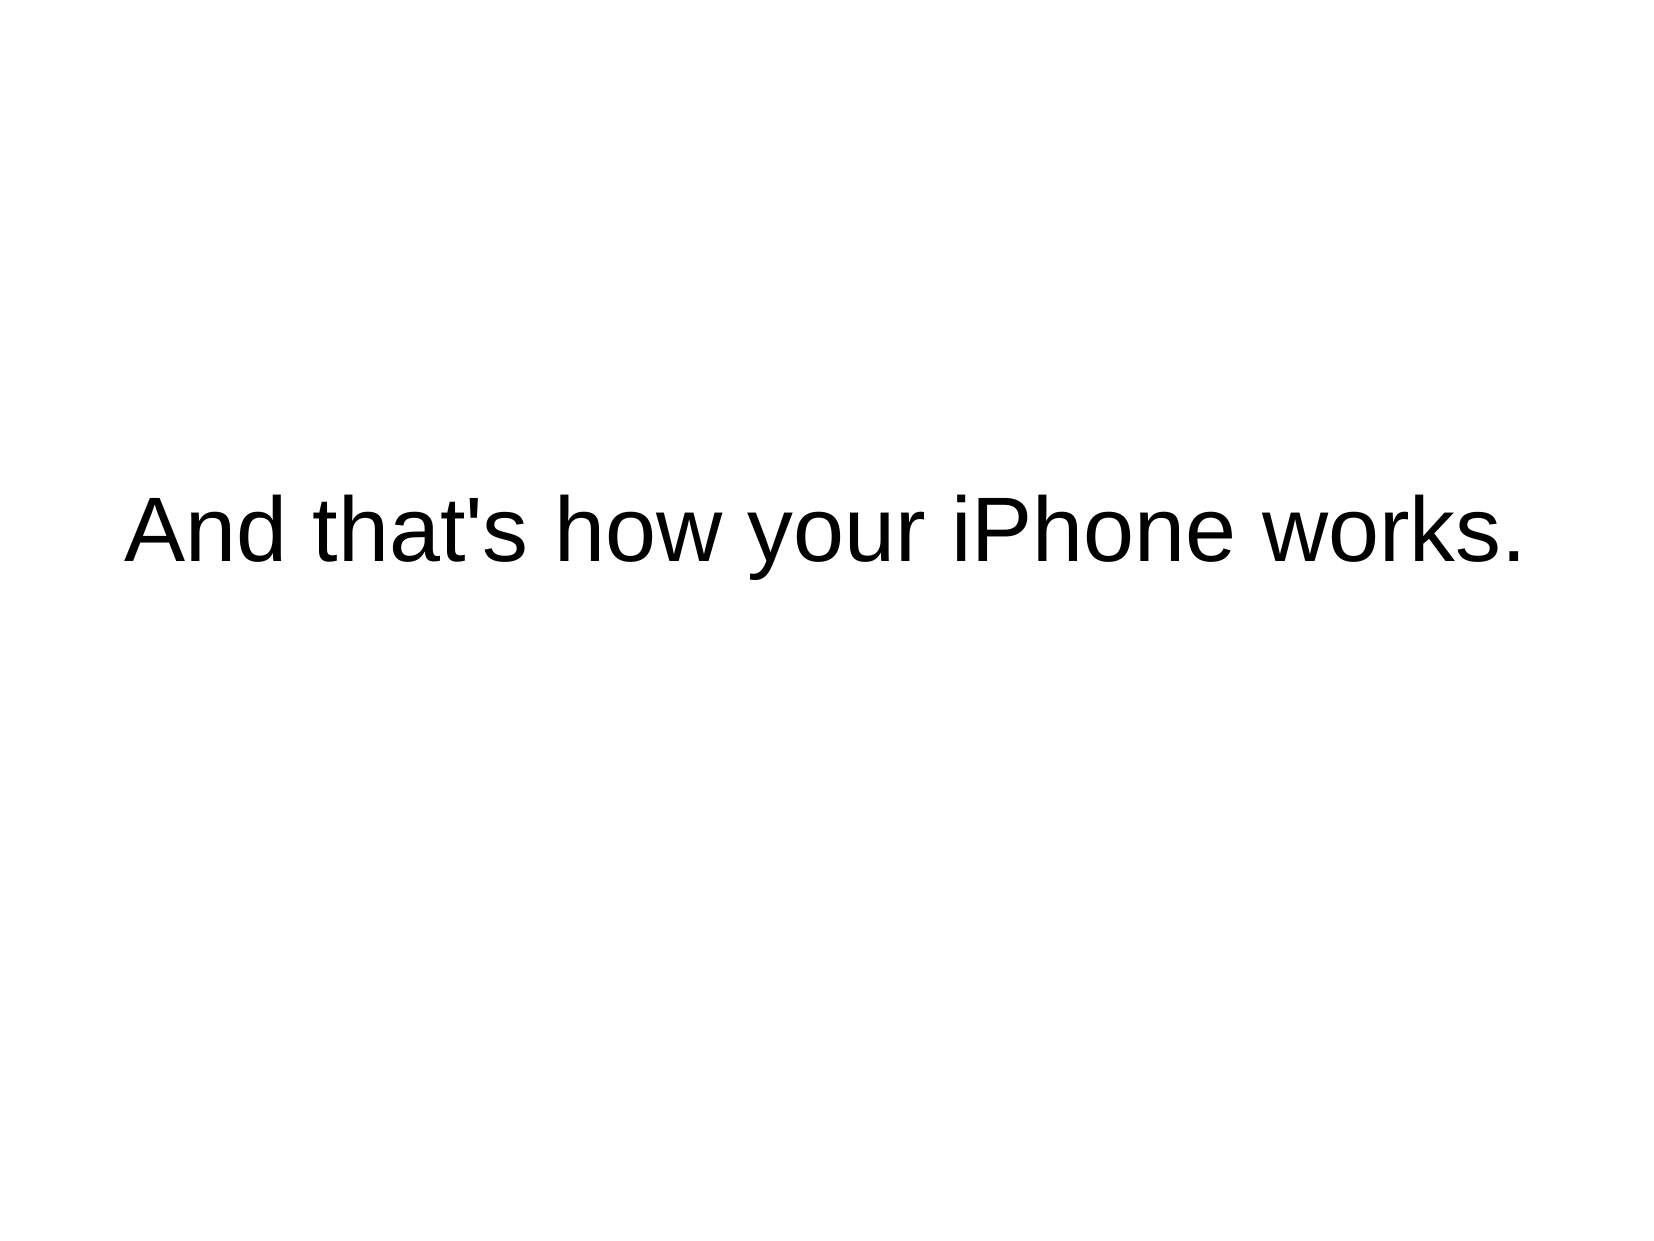

# And that's how your iPhone works.